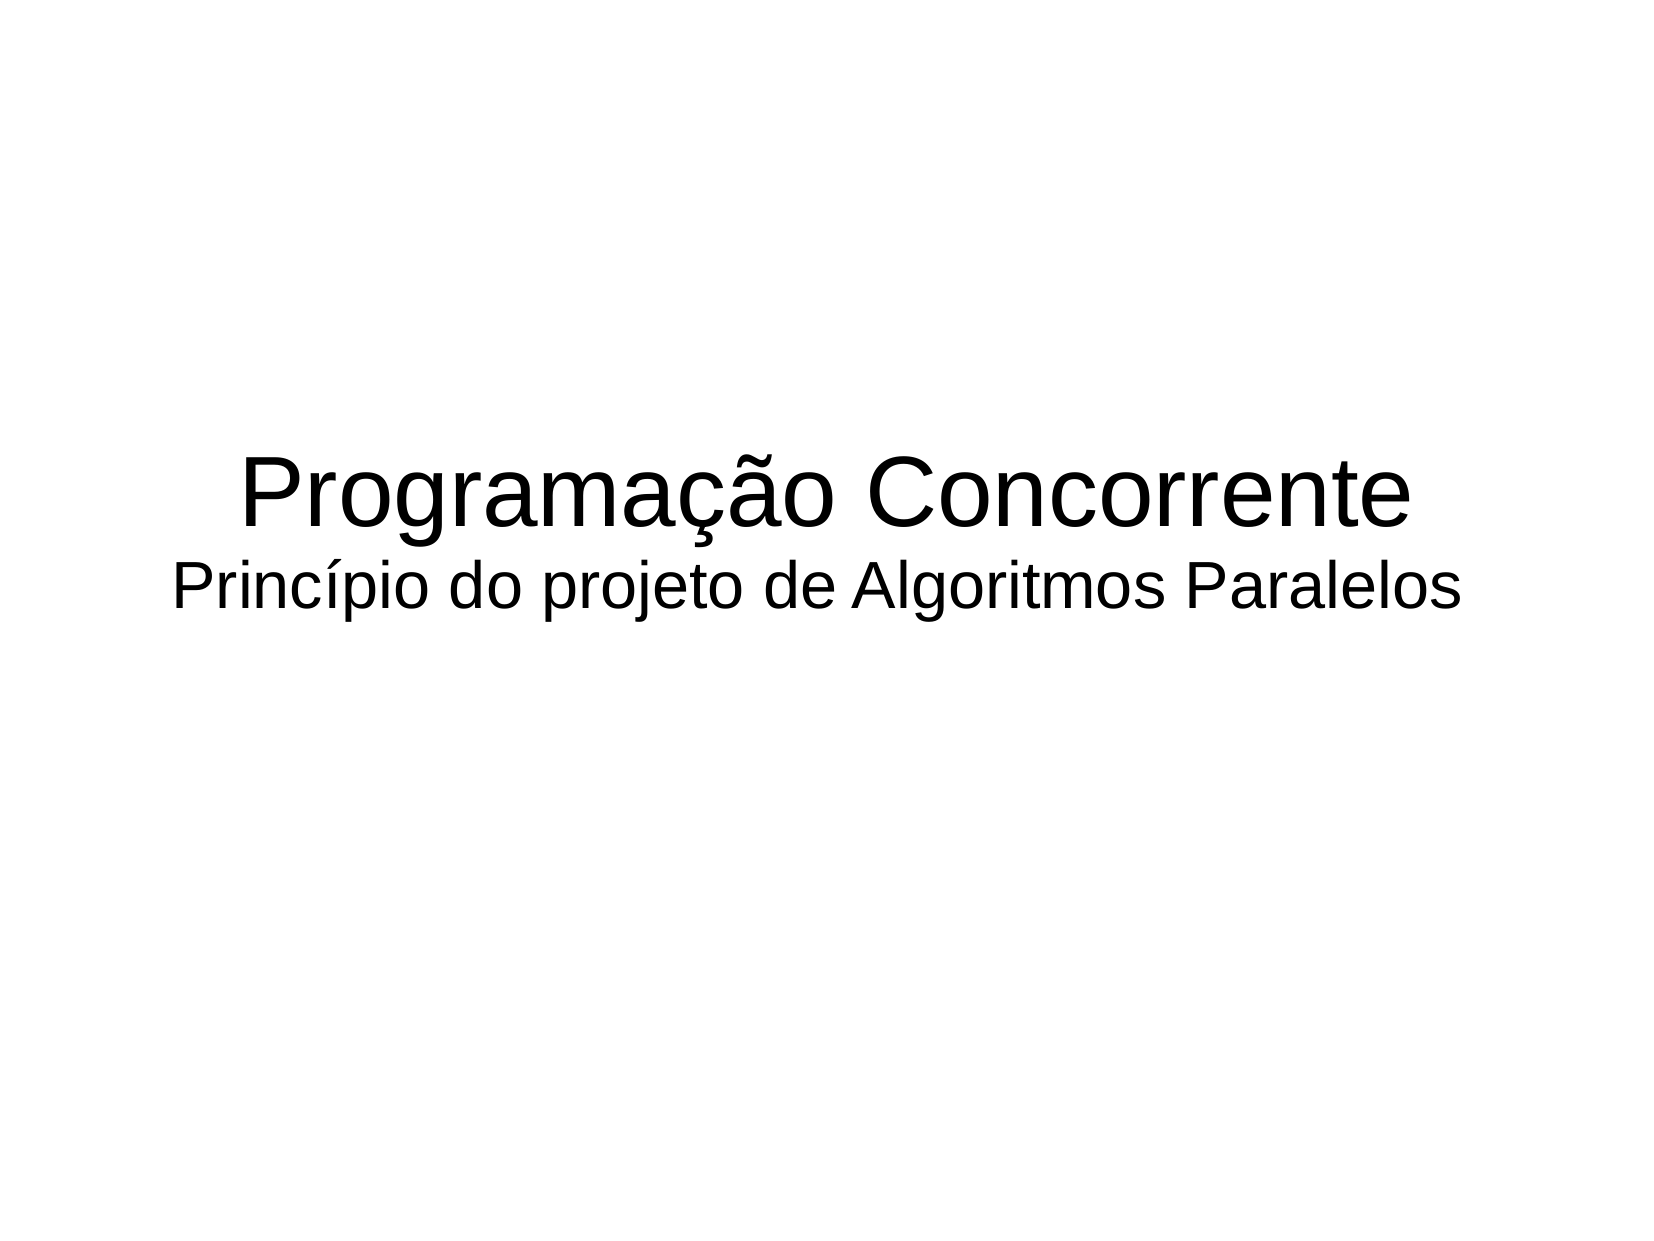

# Programação Concorrente
Princípio do projeto de Algoritmos Paralelos